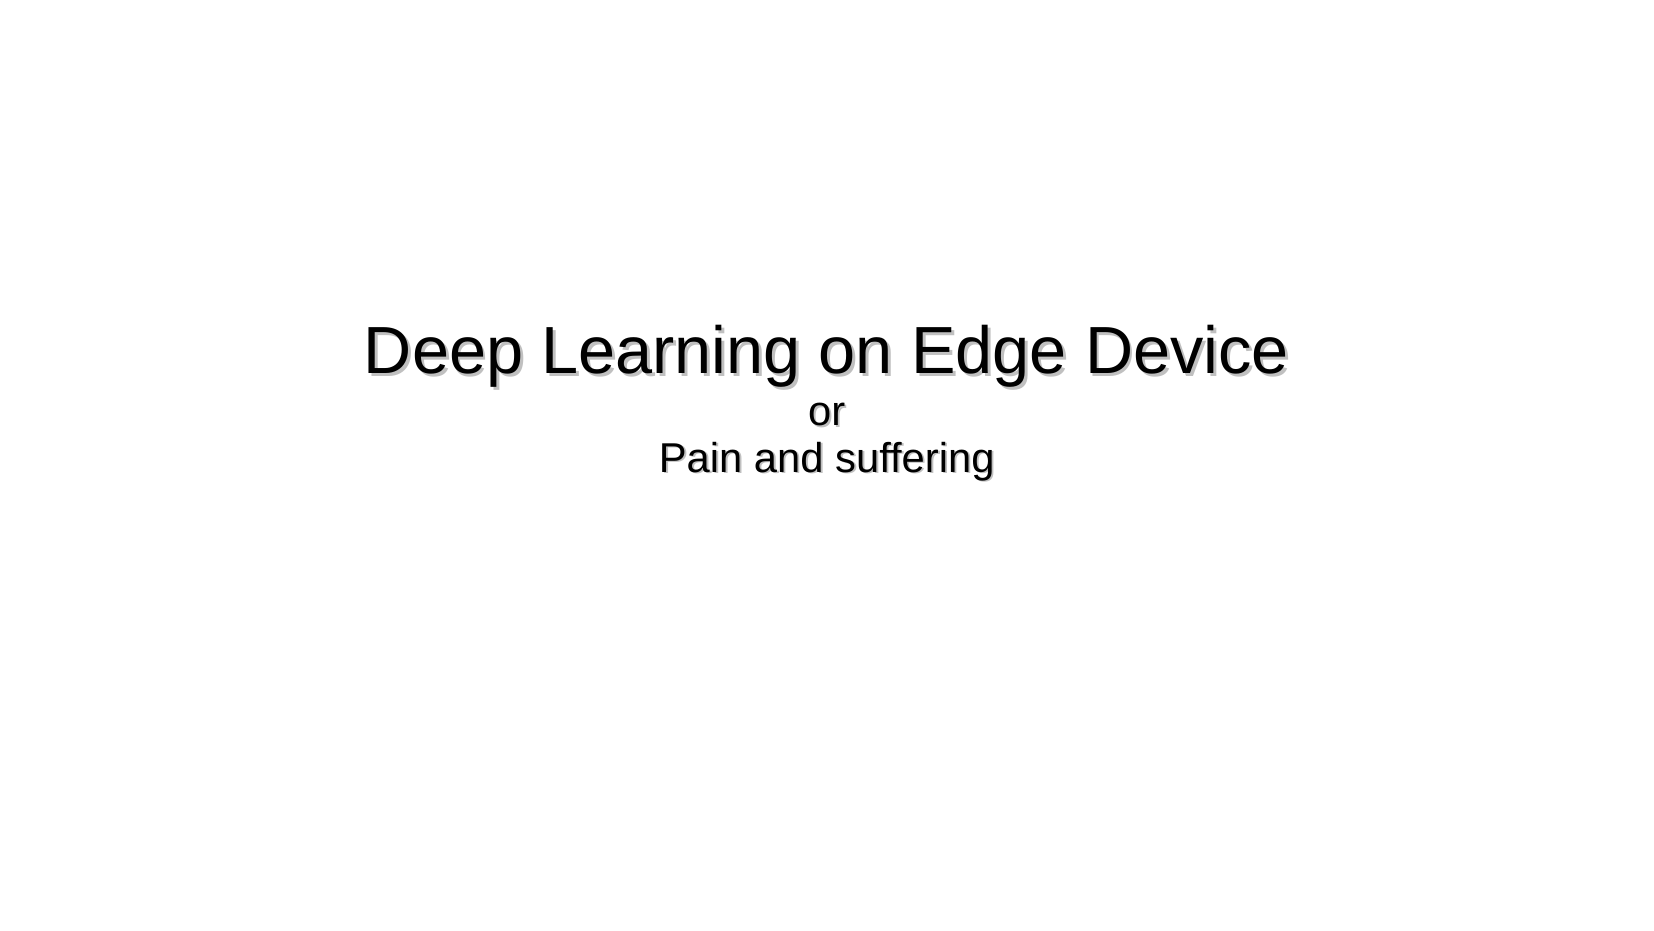

# Deep Learning on Edge Device
or
Pain and suffering